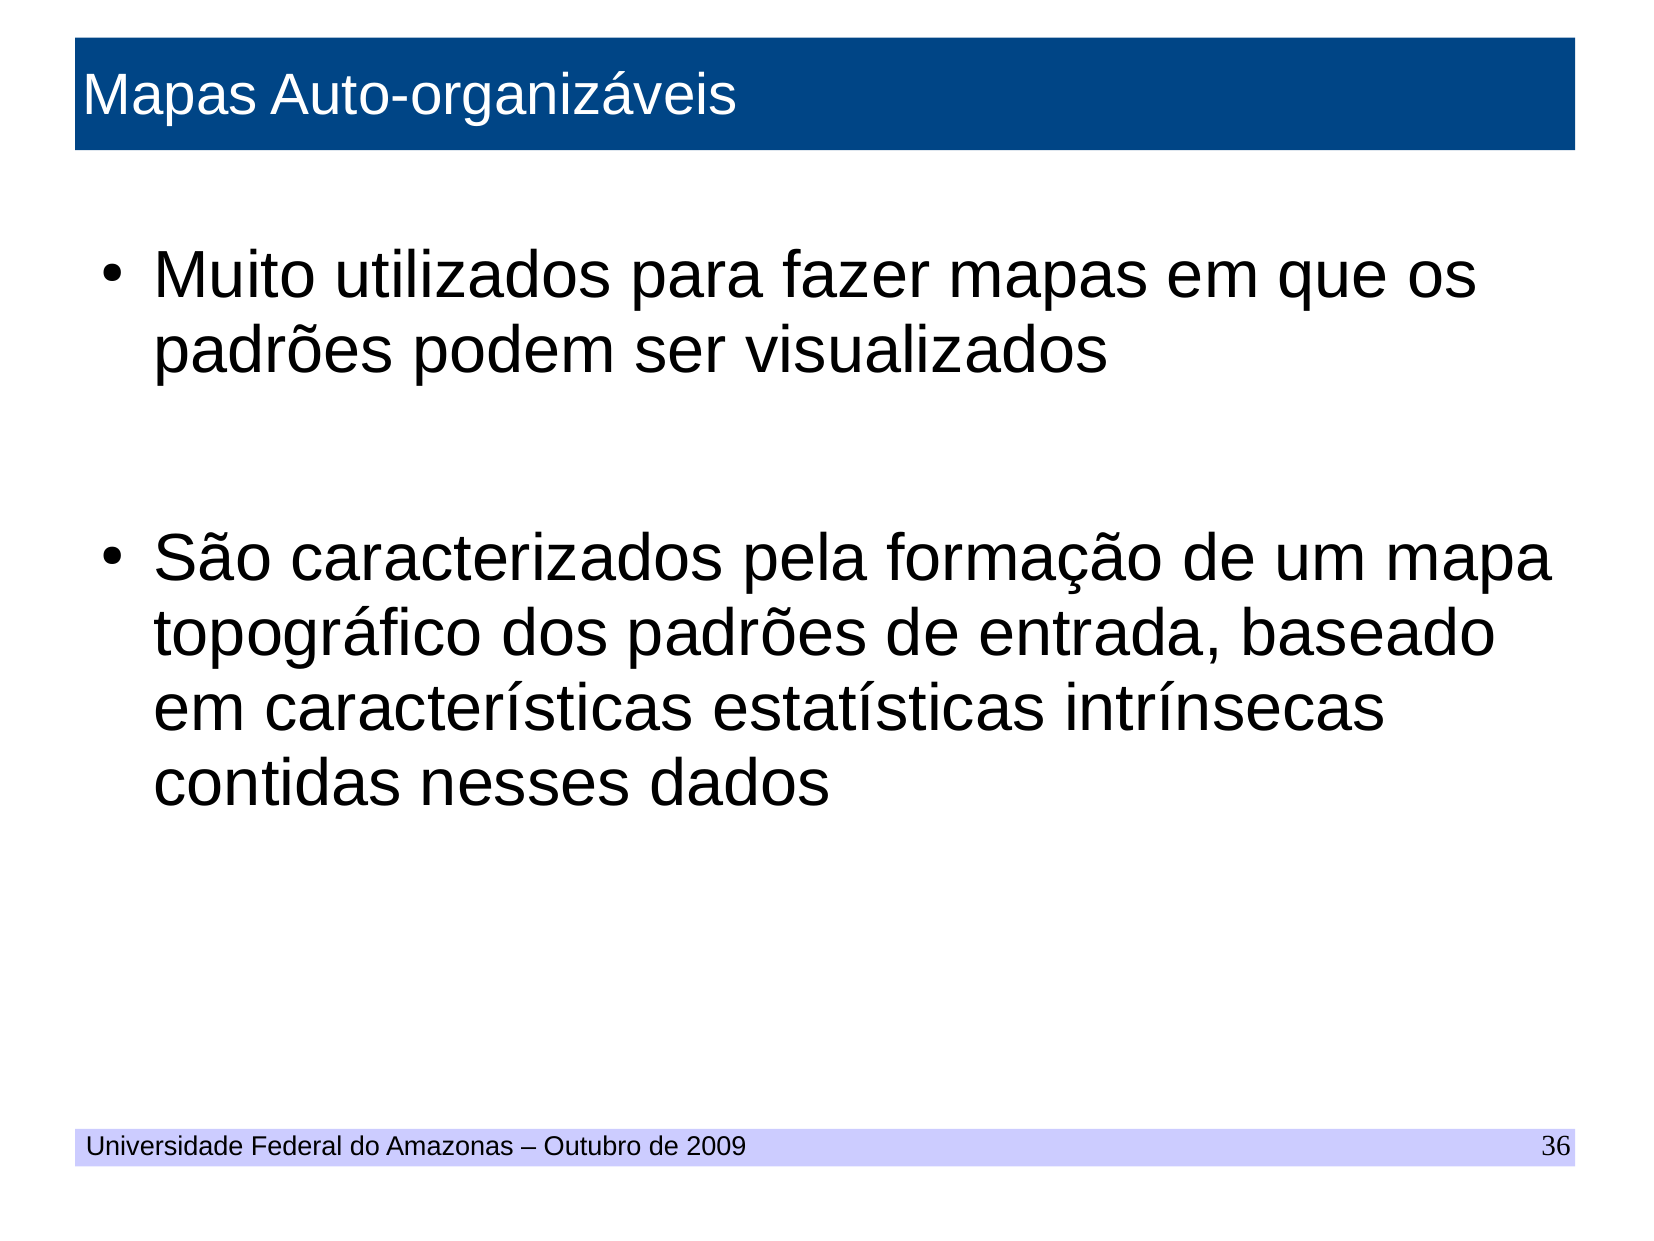

# Mapas Auto-organizáveis
Muito utilizados para fazer mapas em que os padrões podem ser visualizados
São caracterizados pela formação de um mapa topográfico dos padrões de entrada, baseado em características estatísticas intrínsecas contidas nesses dados
36